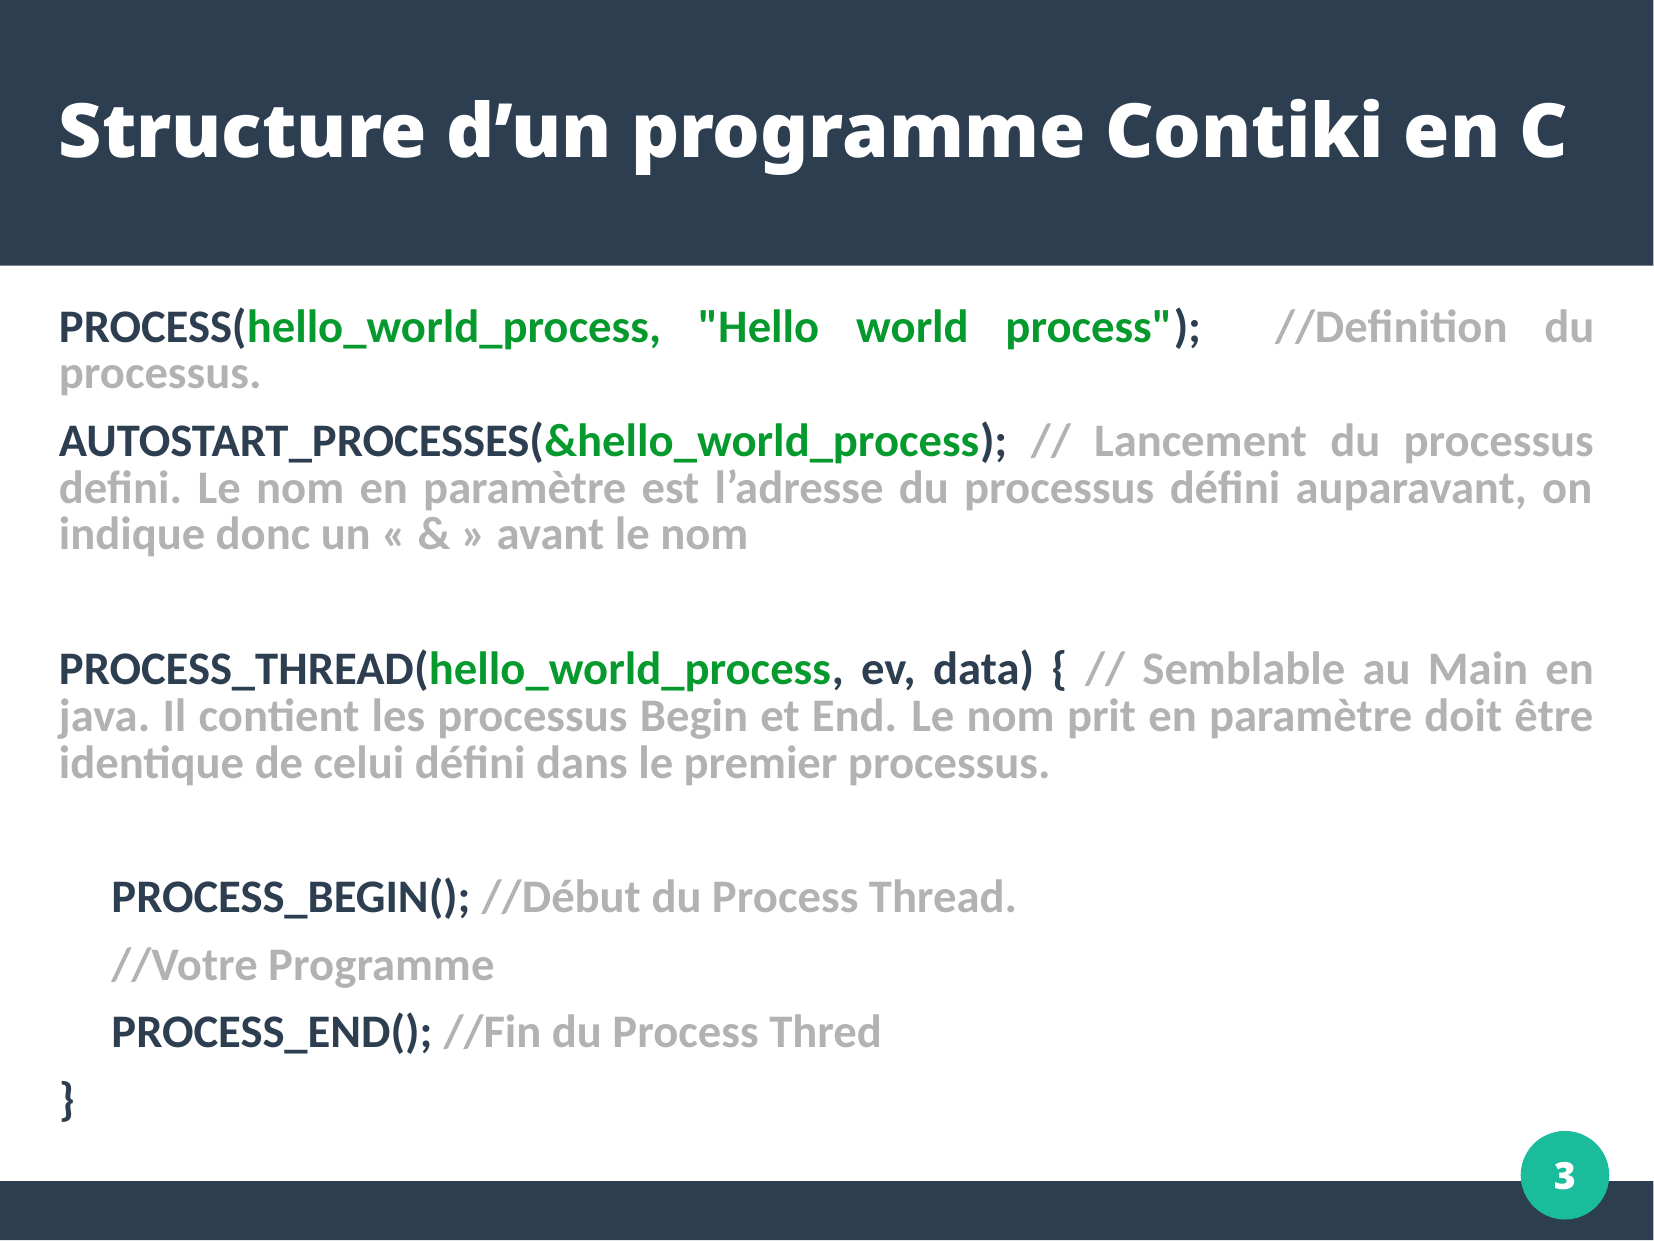

# Structure d’un programme Contiki en C
PROCESS(hello_world_process, "Hello world process"); //Definition du processus.
AUTOSTART_PROCESSES(&hello_world_process); // Lancement du processus defini. Le nom en paramètre est l’adresse du processus défini auparavant, on indique donc un « & » avant le nom
PROCESS_THREAD(hello_world_process, ev, data) { // Semblable au Main en java. Il contient les processus Begin et End. Le nom prit en paramètre doit être identique de celui défini dans le premier processus.
 PROCESS_BEGIN(); //Début du Process Thread.
 //Votre Programme
 PROCESS_END(); //Fin du Process Thred
}
3